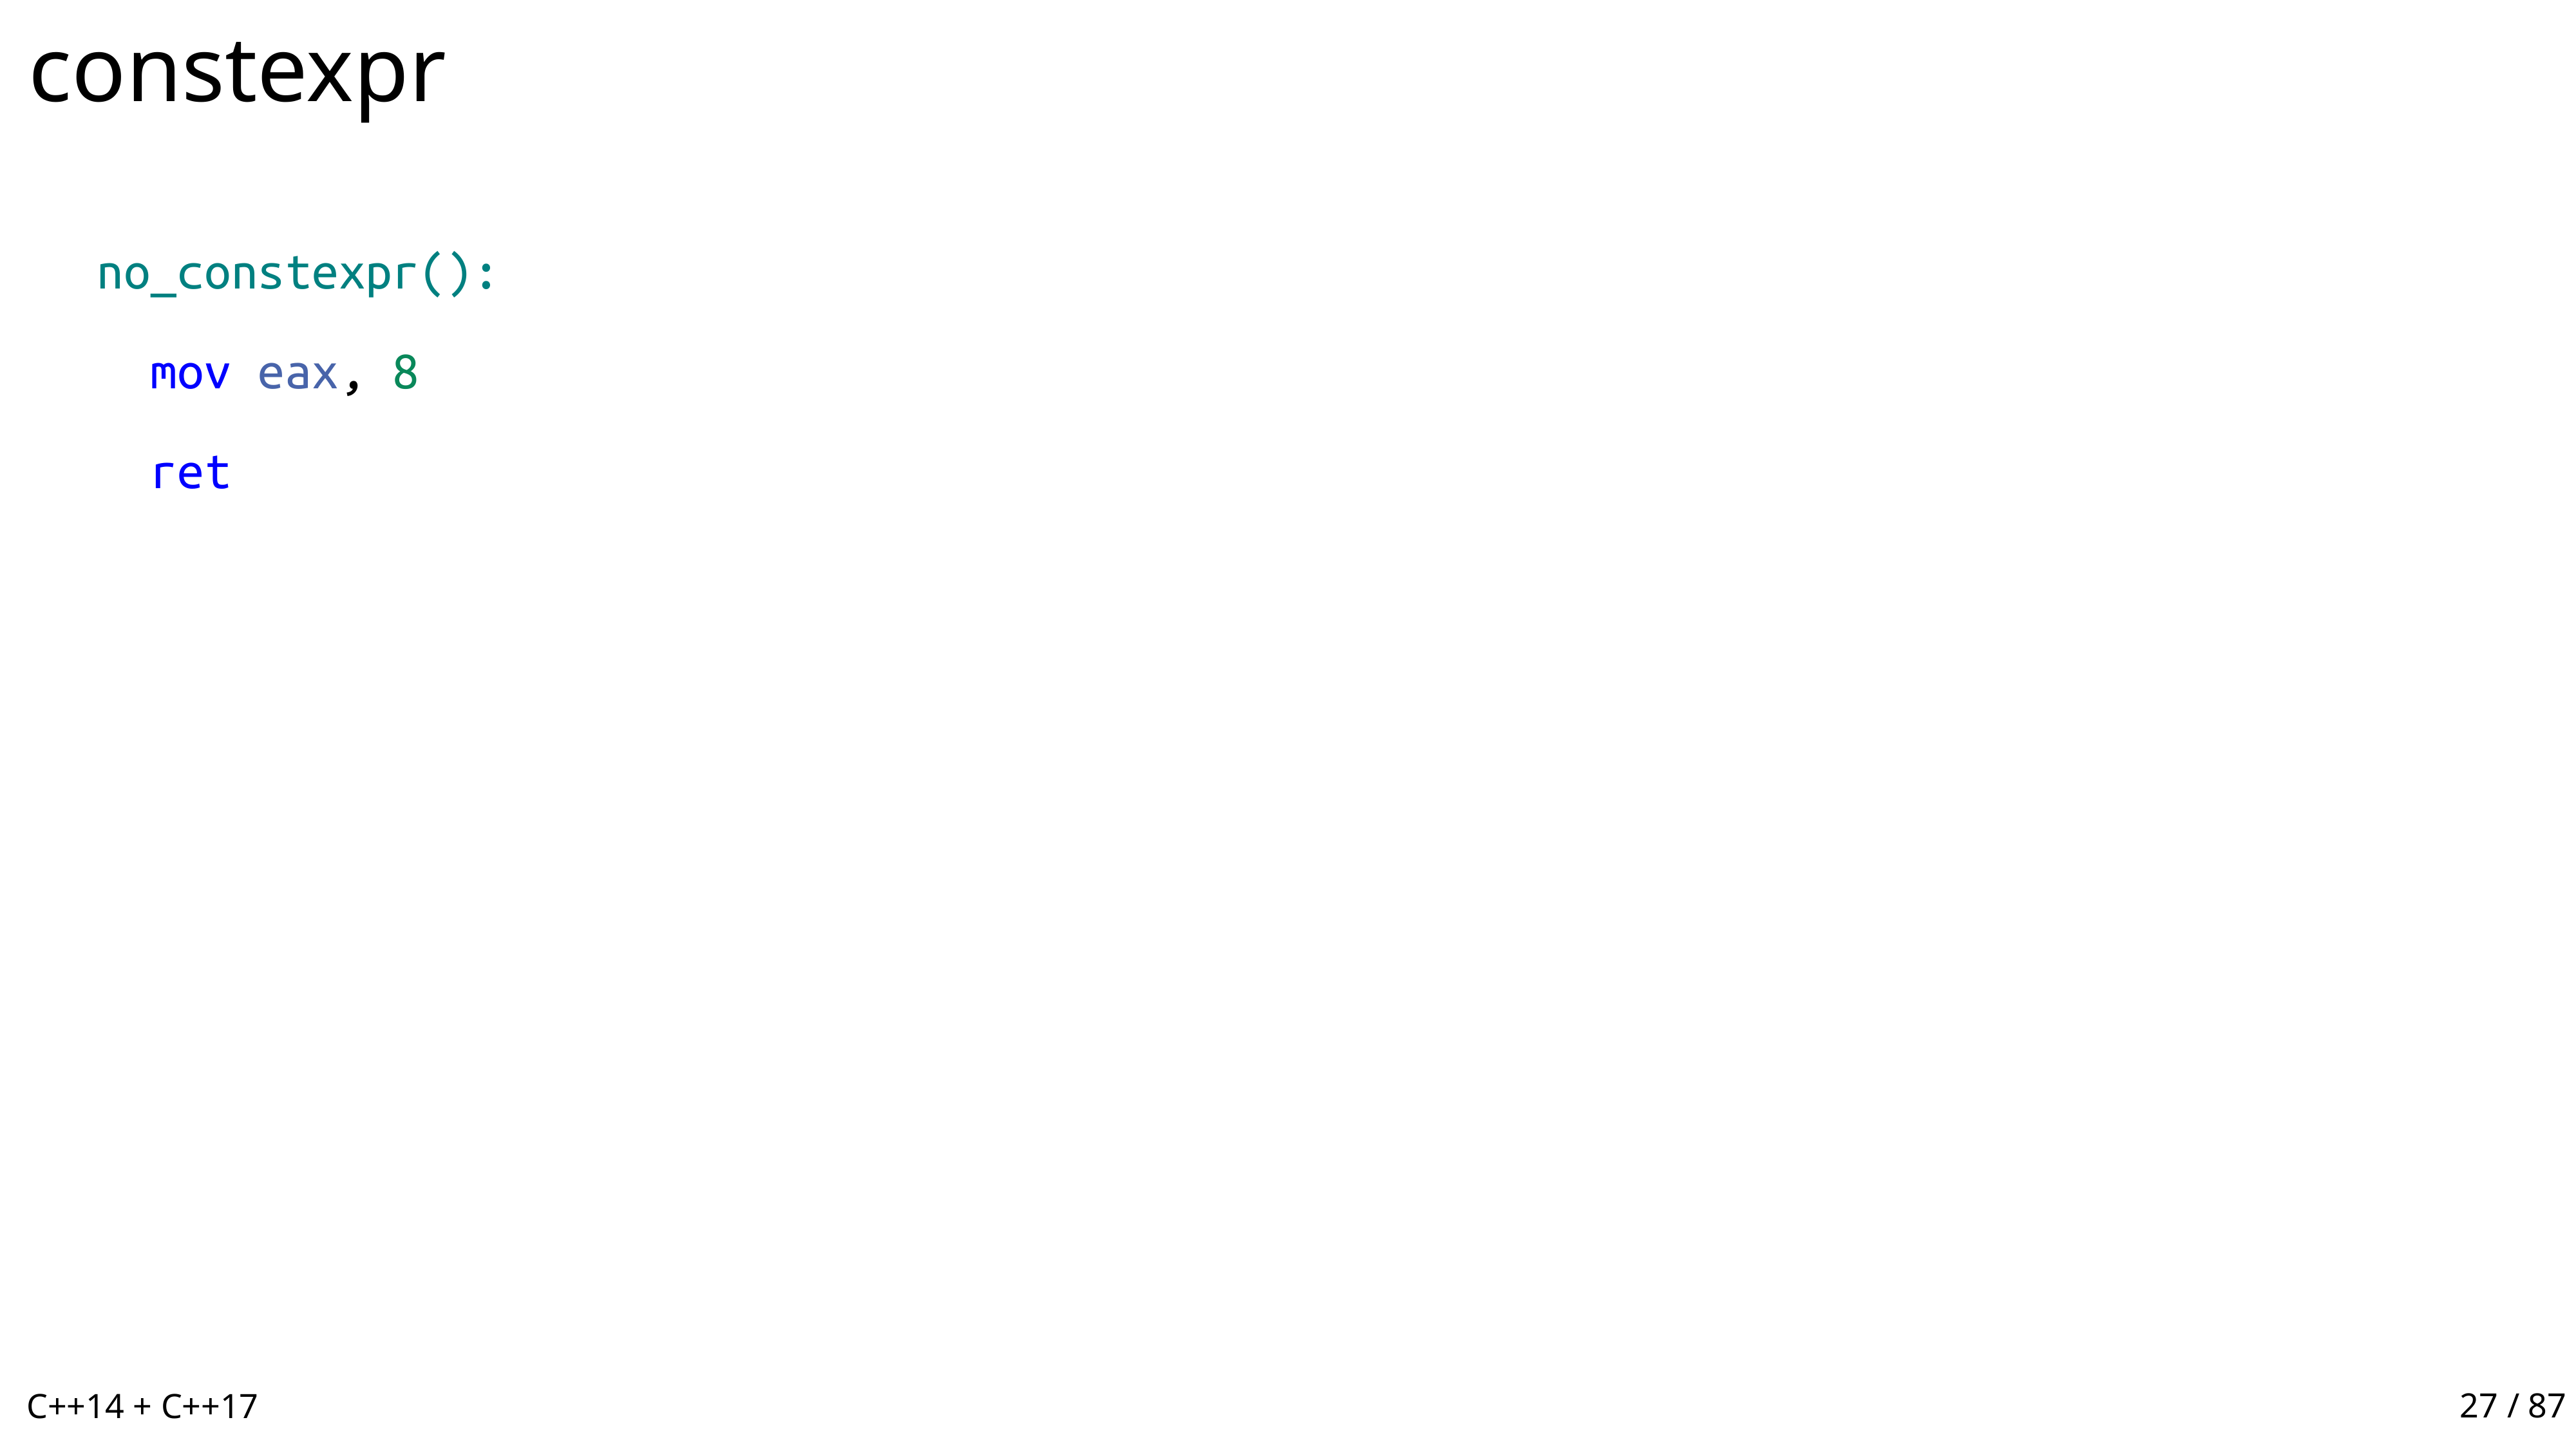

# constexpr
no_constexpr():
 mov eax, 8
 ret
C++14 + C++17